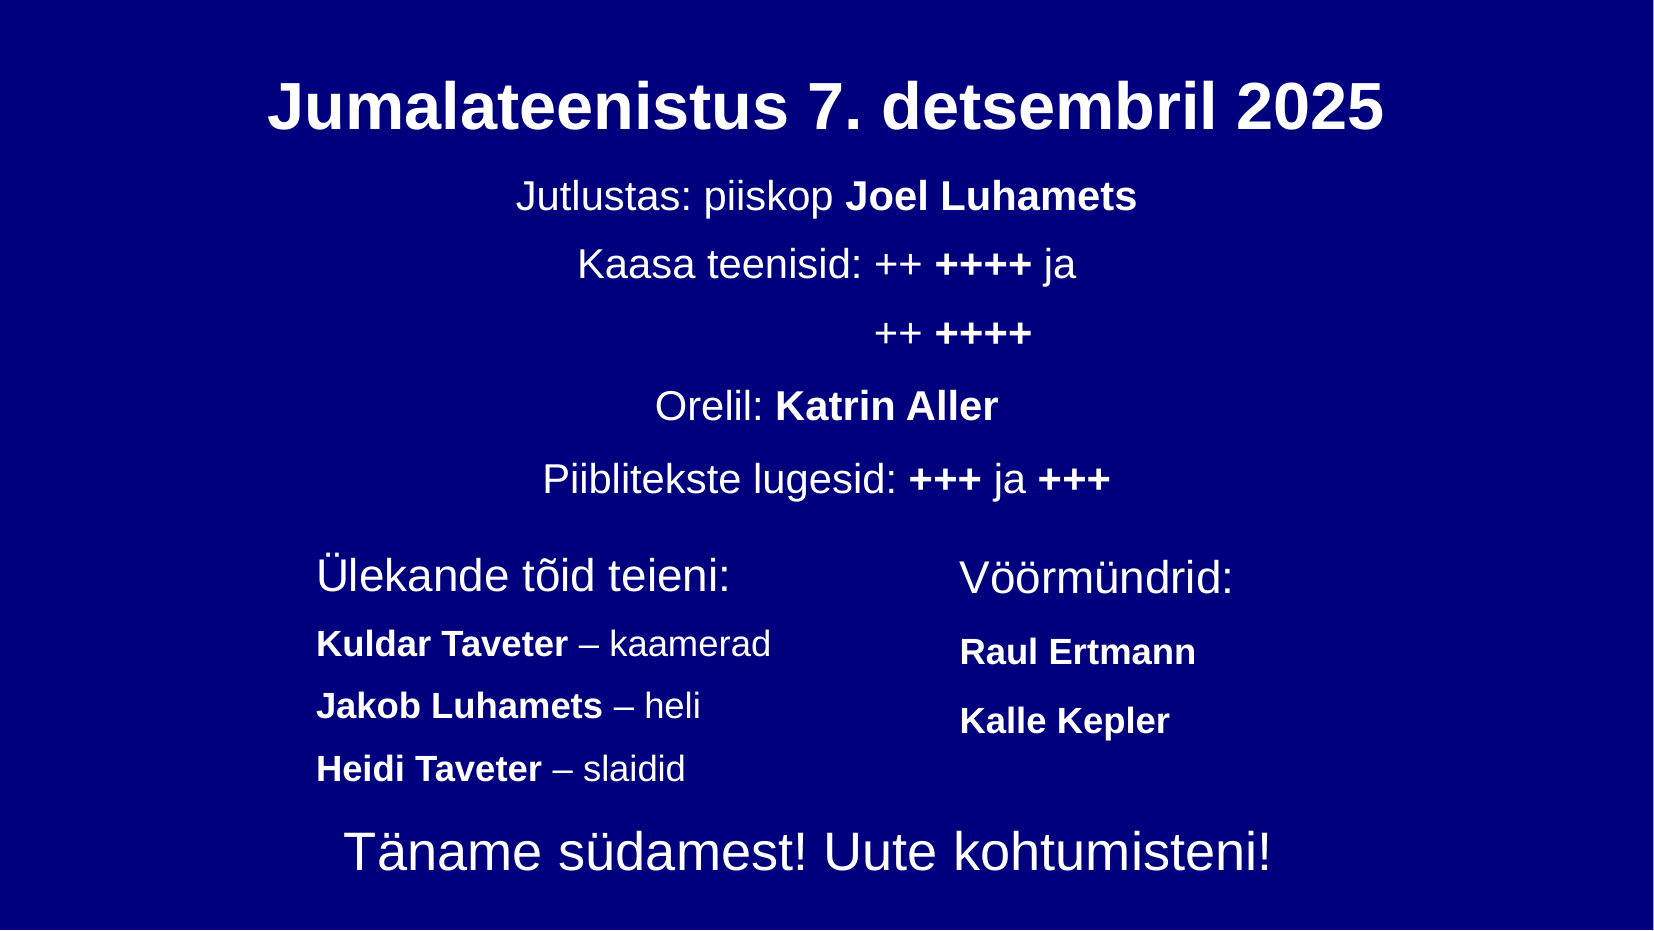

# Jumalateenistus 7. detsembril 2025
Jutlustas: piiskop Joel Luhamets
Kaasa teenisid: ++ ++++ ja
 ++ ++++
Orelil: Katrin Aller
Piiblitekste lugesid: +++ ja +++
Vöörmündrid:
Raul Ertmann
Kalle Kepler
Ülekande tõid teieni:
Kuldar Taveter – kaamerad
Jakob Luhamets – heli
Heidi Taveter – slaidid
Täname südamest! Uute kohtumisteni!